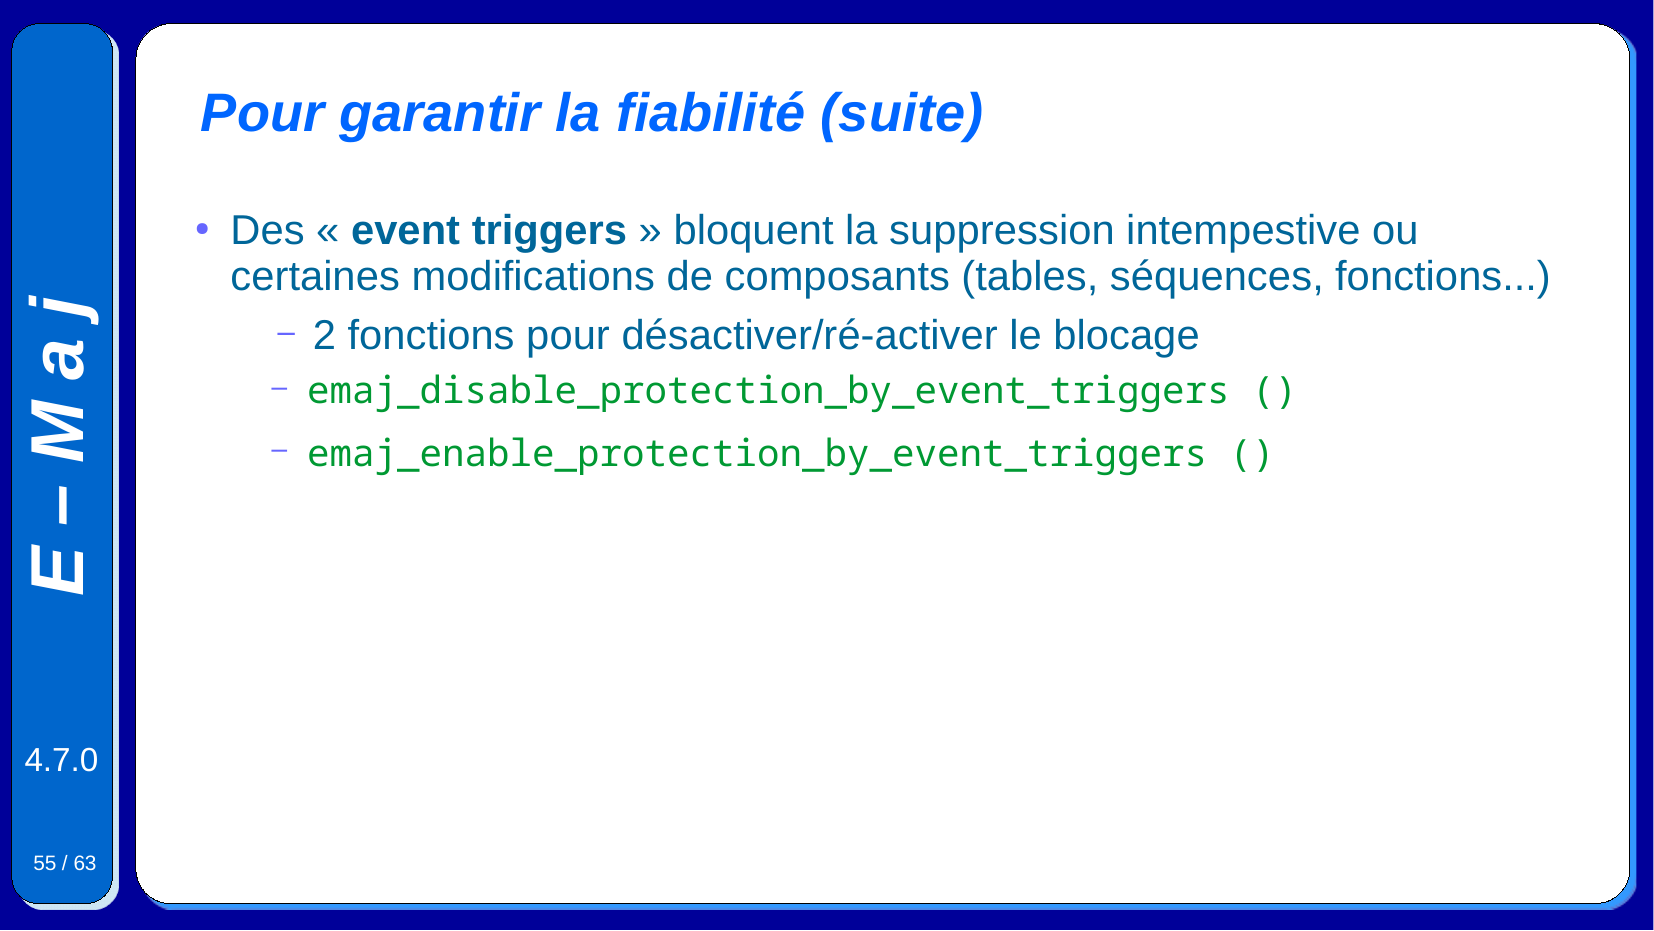

# Pour garantir la fiabilité (suite)
Des « event triggers » bloquent la suppression intempestive ou certaines modifications de composants (tables, séquences, fonctions...)
2 fonctions pour désactiver/ré-activer le blocage
emaj_disable_protection_by_event_triggers ()
emaj_enable_protection_by_event_triggers ()